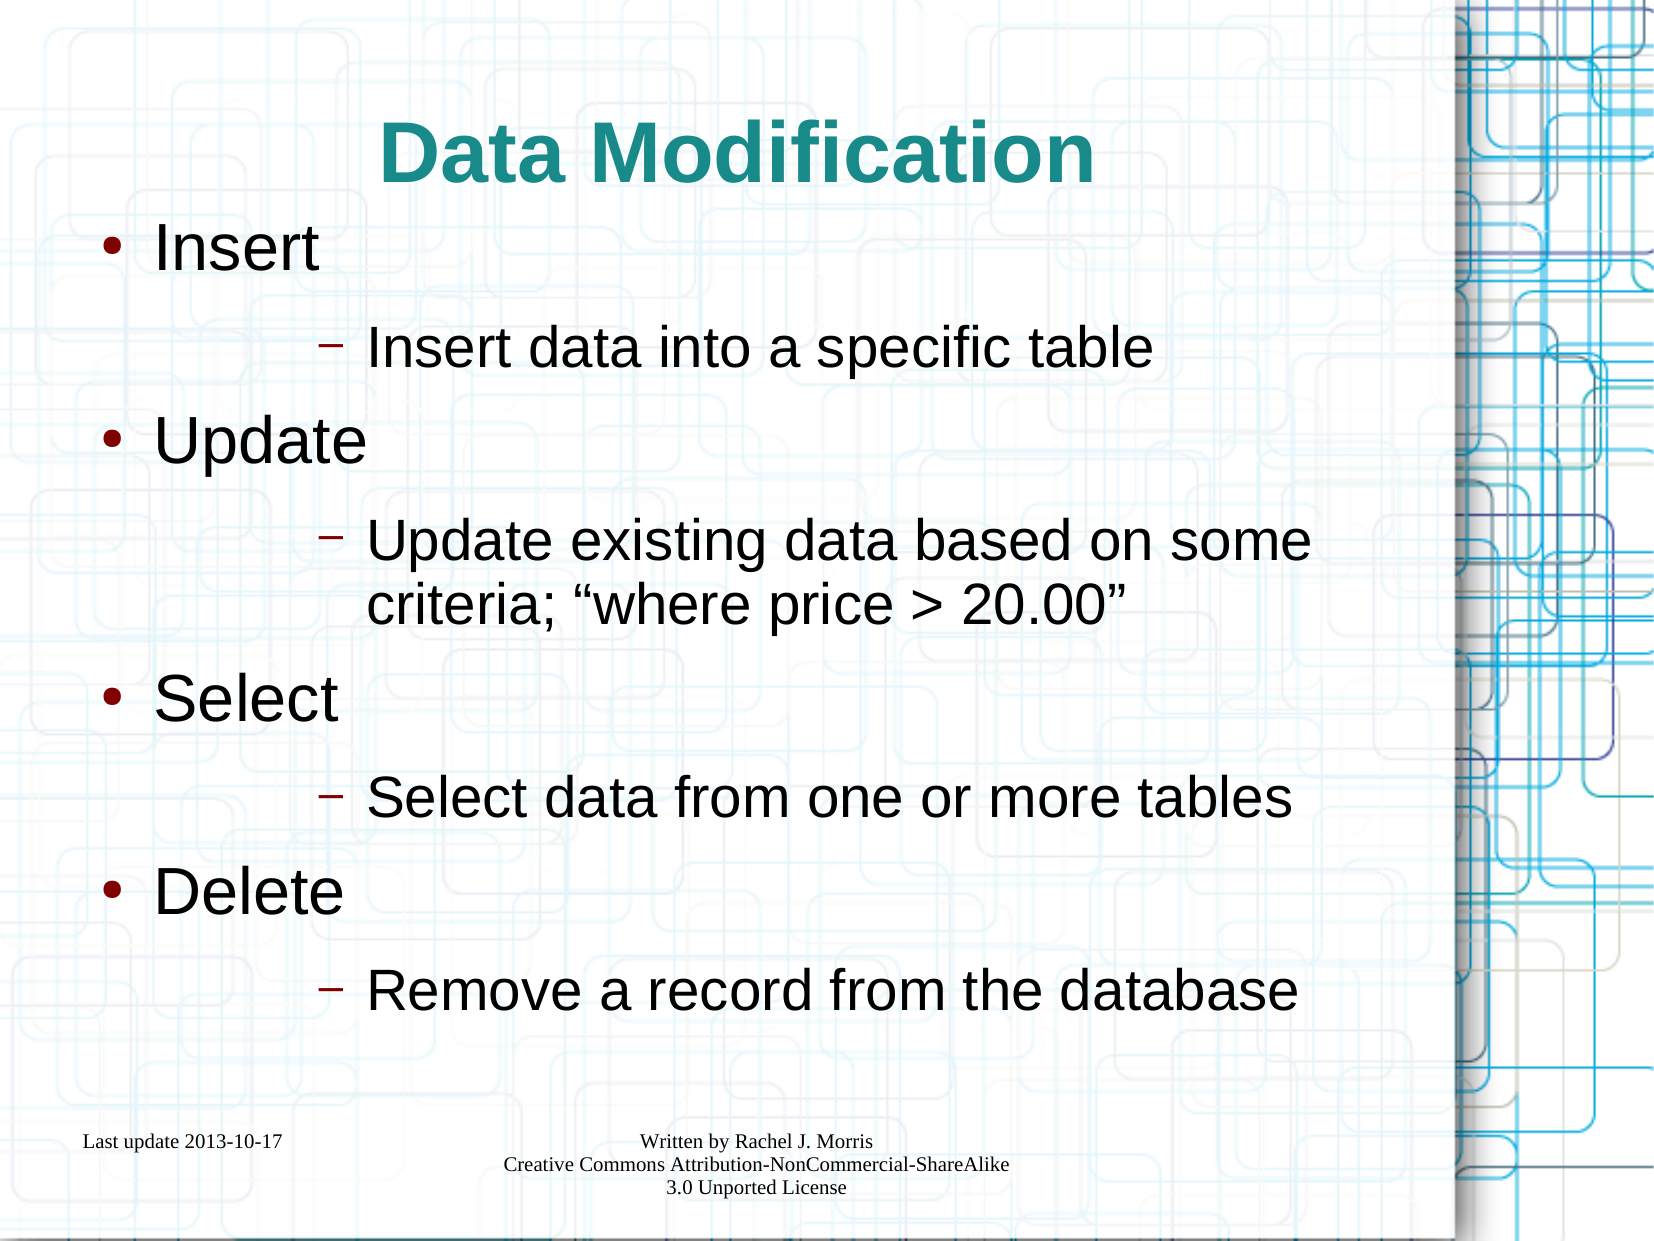

# Data Modification
Insert
Insert data into a specific table
Update
Update existing data based on some criteria; “where price > 20.00”
Select
Select data from one or more tables
Delete
Remove a record from the database